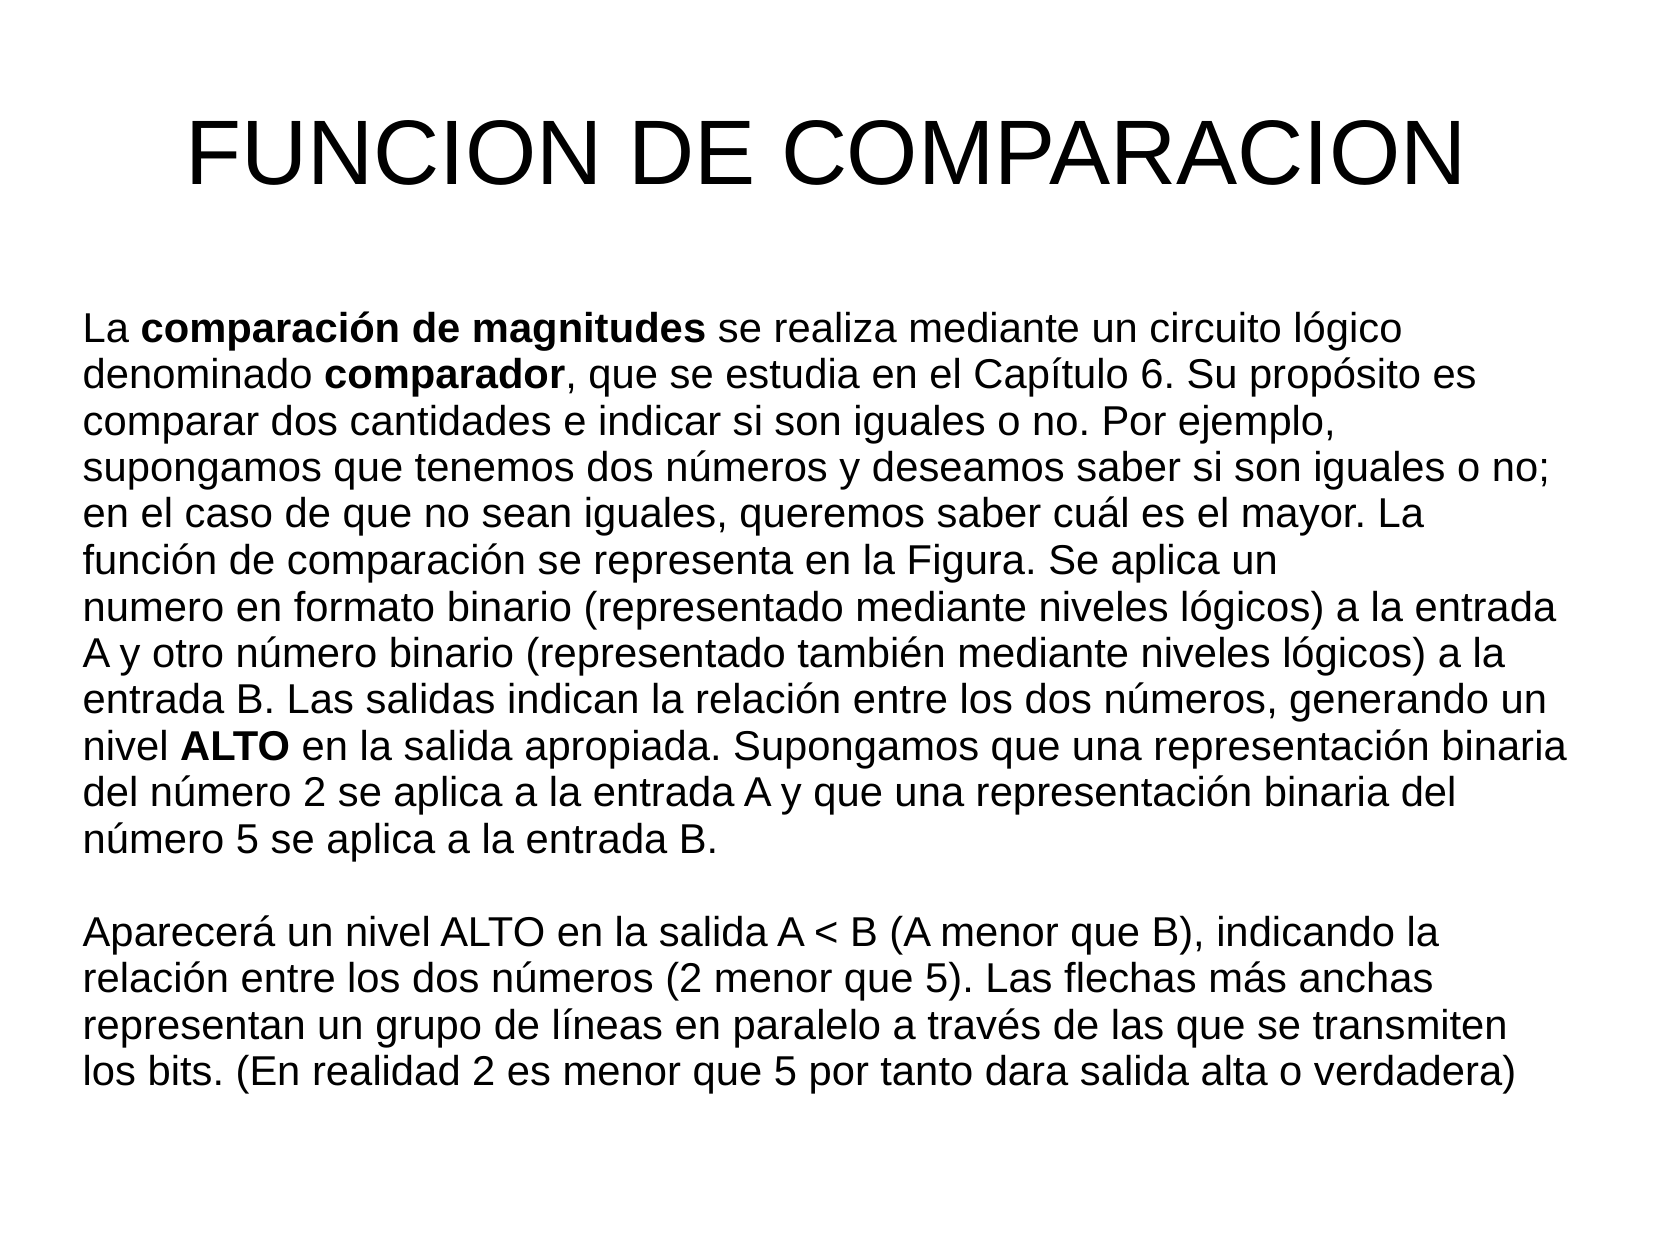

# FUNCION DE COMPARACION
La comparación de magnitudes se realiza mediante un circuito lógico denominado comparador, que se estudia en el Capítulo 6. Su propósito es comparar dos cantidades e indicar si son iguales o no. Por ejemplo,
supongamos que tenemos dos números y deseamos saber si son iguales o no; en el caso de que no sean iguales, queremos saber cuál es el mayor. La función de comparación se representa en la Figura. Se aplica un
numero en formato binario (representado mediante niveles lógicos) a la entrada A y otro número binario (representado también mediante niveles lógicos) a la entrada B. Las salidas indican la relación entre los dos números, generando un nivel ALTO en la salida apropiada. Supongamos que una representación binaria del número 2 se aplica a la entrada A y que una representación binaria del número 5 se aplica a la entrada B.
Aparecerá un nivel ALTO en la salida A < B (A menor que B), indicando la relación entre los dos números (2 menor que 5). Las flechas más anchas representan un grupo de líneas en paralelo a través de las que se transmiten los bits. (En realidad 2 es menor que 5 por tanto dara salida alta o verdadera)